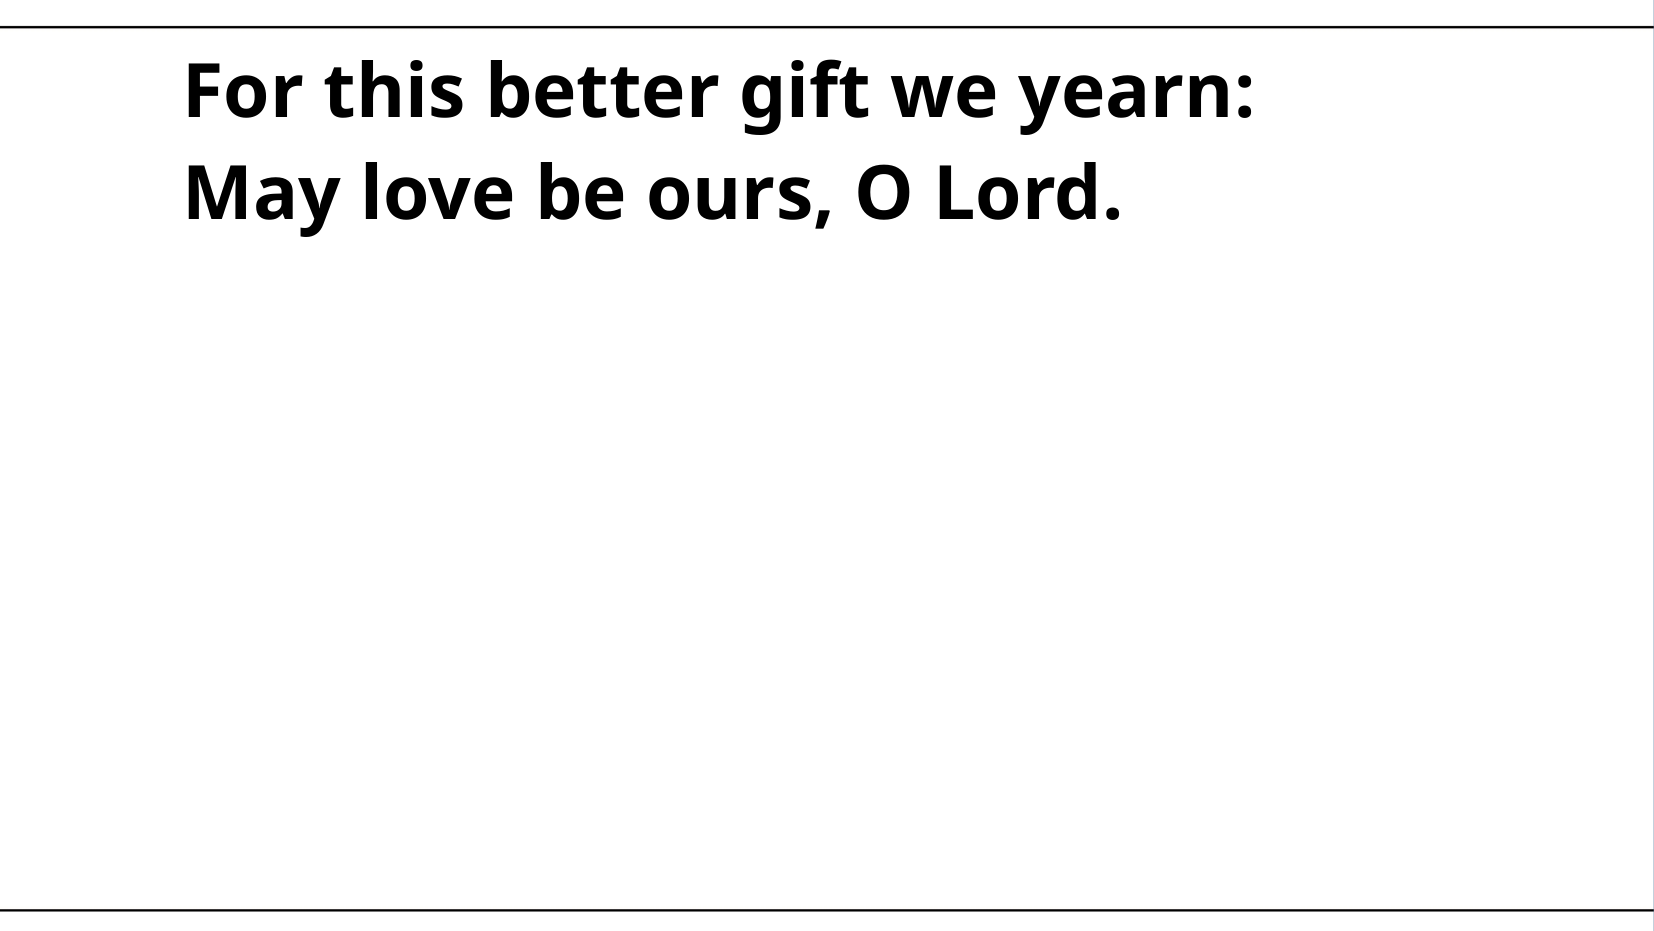

For this better gift we yearn:
 May love be ours, O Lord.